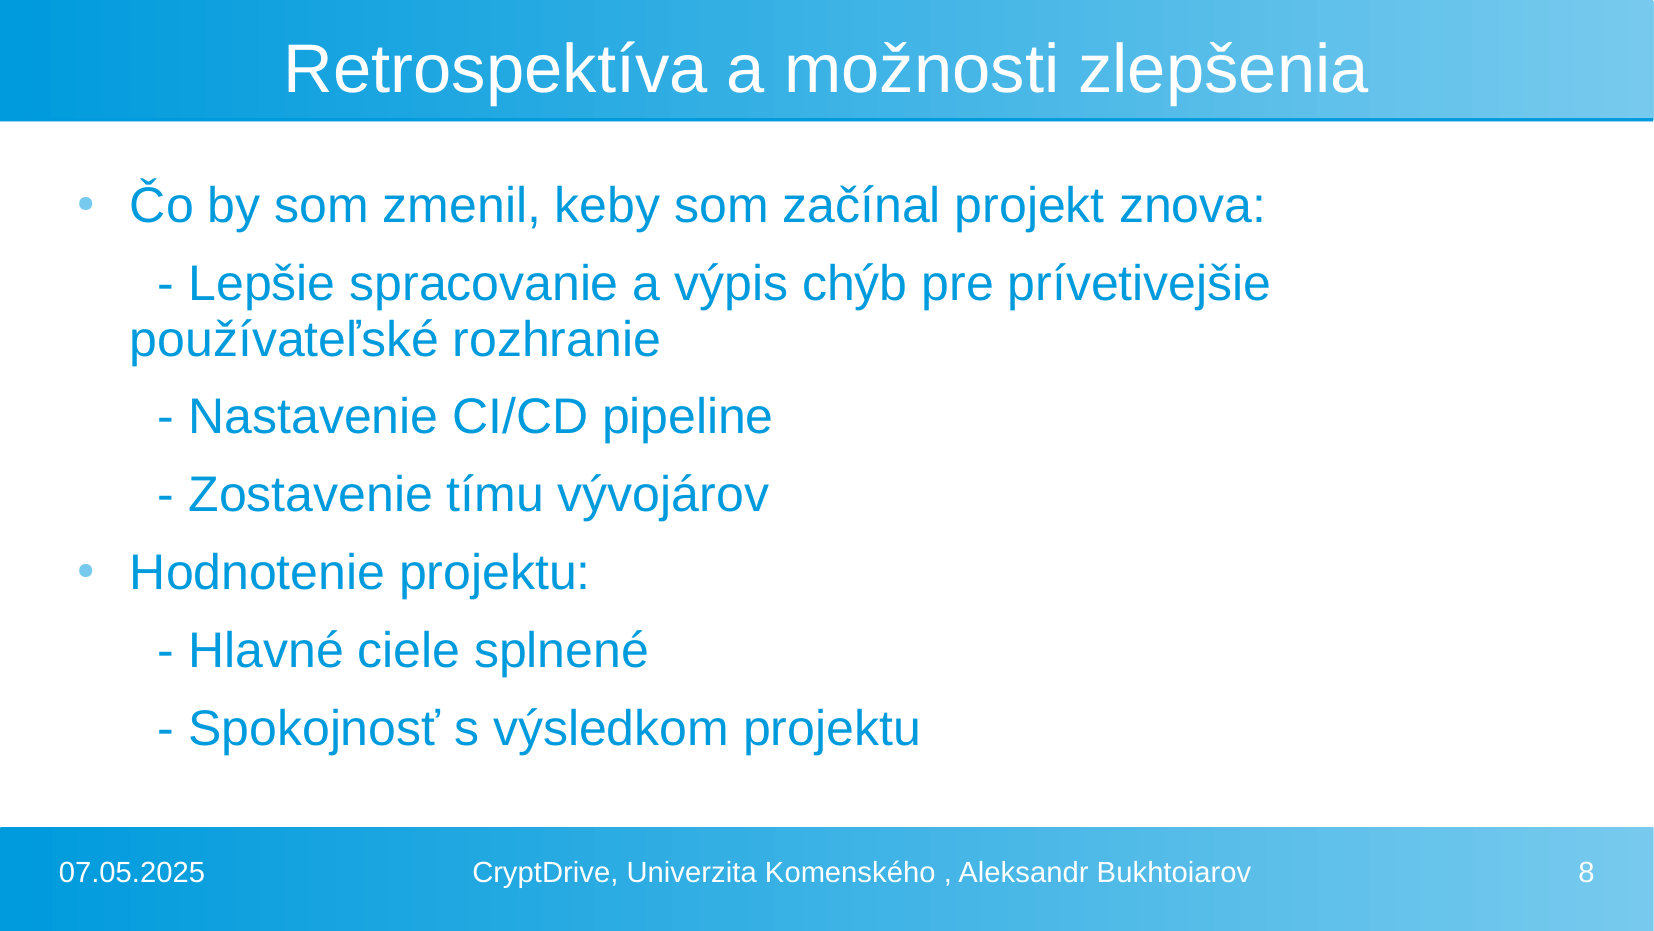

# Retrospektíva a možnosti zlepšenia
Čo by som zmenil, keby som začínal projekt znova:
 - Lepšie spracovanie a výpis chýb pre prívetivejšie používateľské rozhranie
 - Nastavenie CI/CD pipeline
 - Zostavenie tímu vývojárov
Hodnotenie projektu:
 - Hlavné ciele splnené
 - Spokojnosť s výsledkom projektu
8